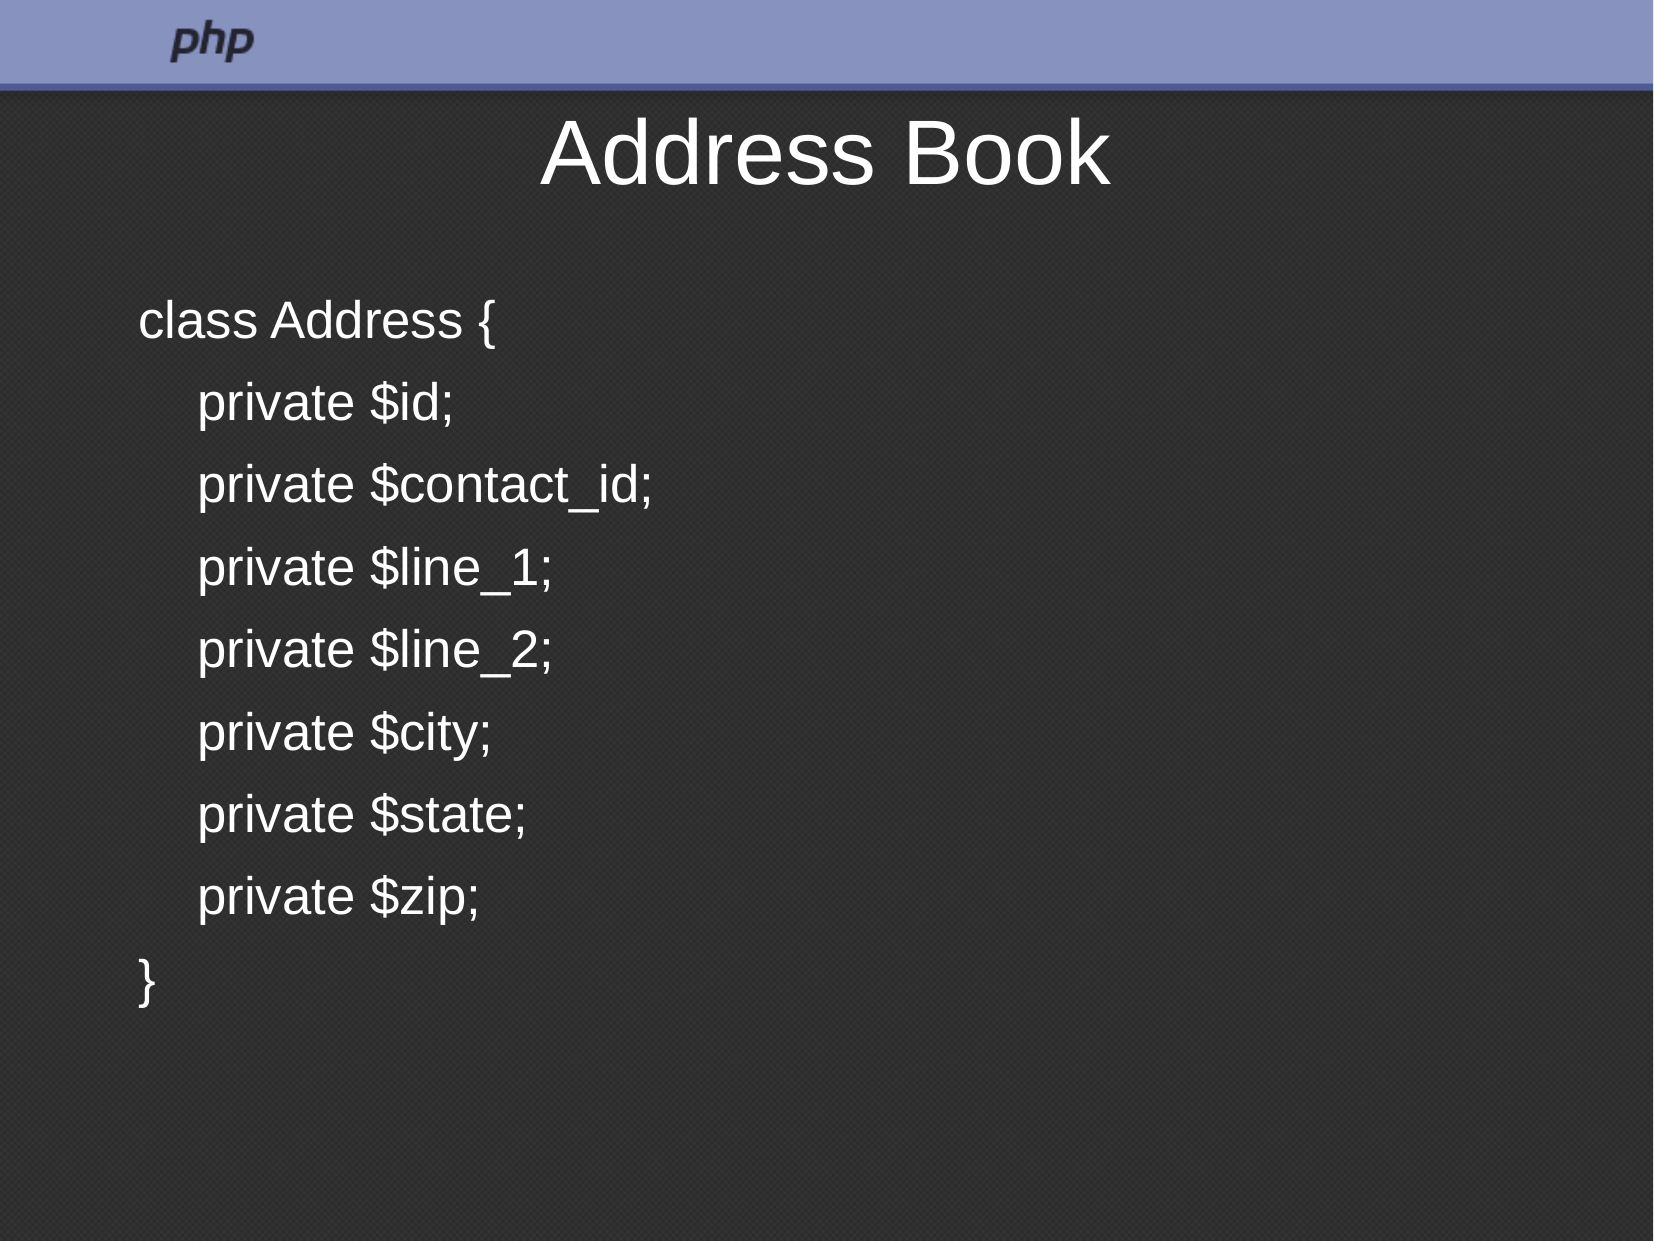

# Address Book
class Address {
 private $id;
 private $contact_id;
 private $line_1;
 private $line_2;
 private $city;
 private $state;
 private $zip;
}